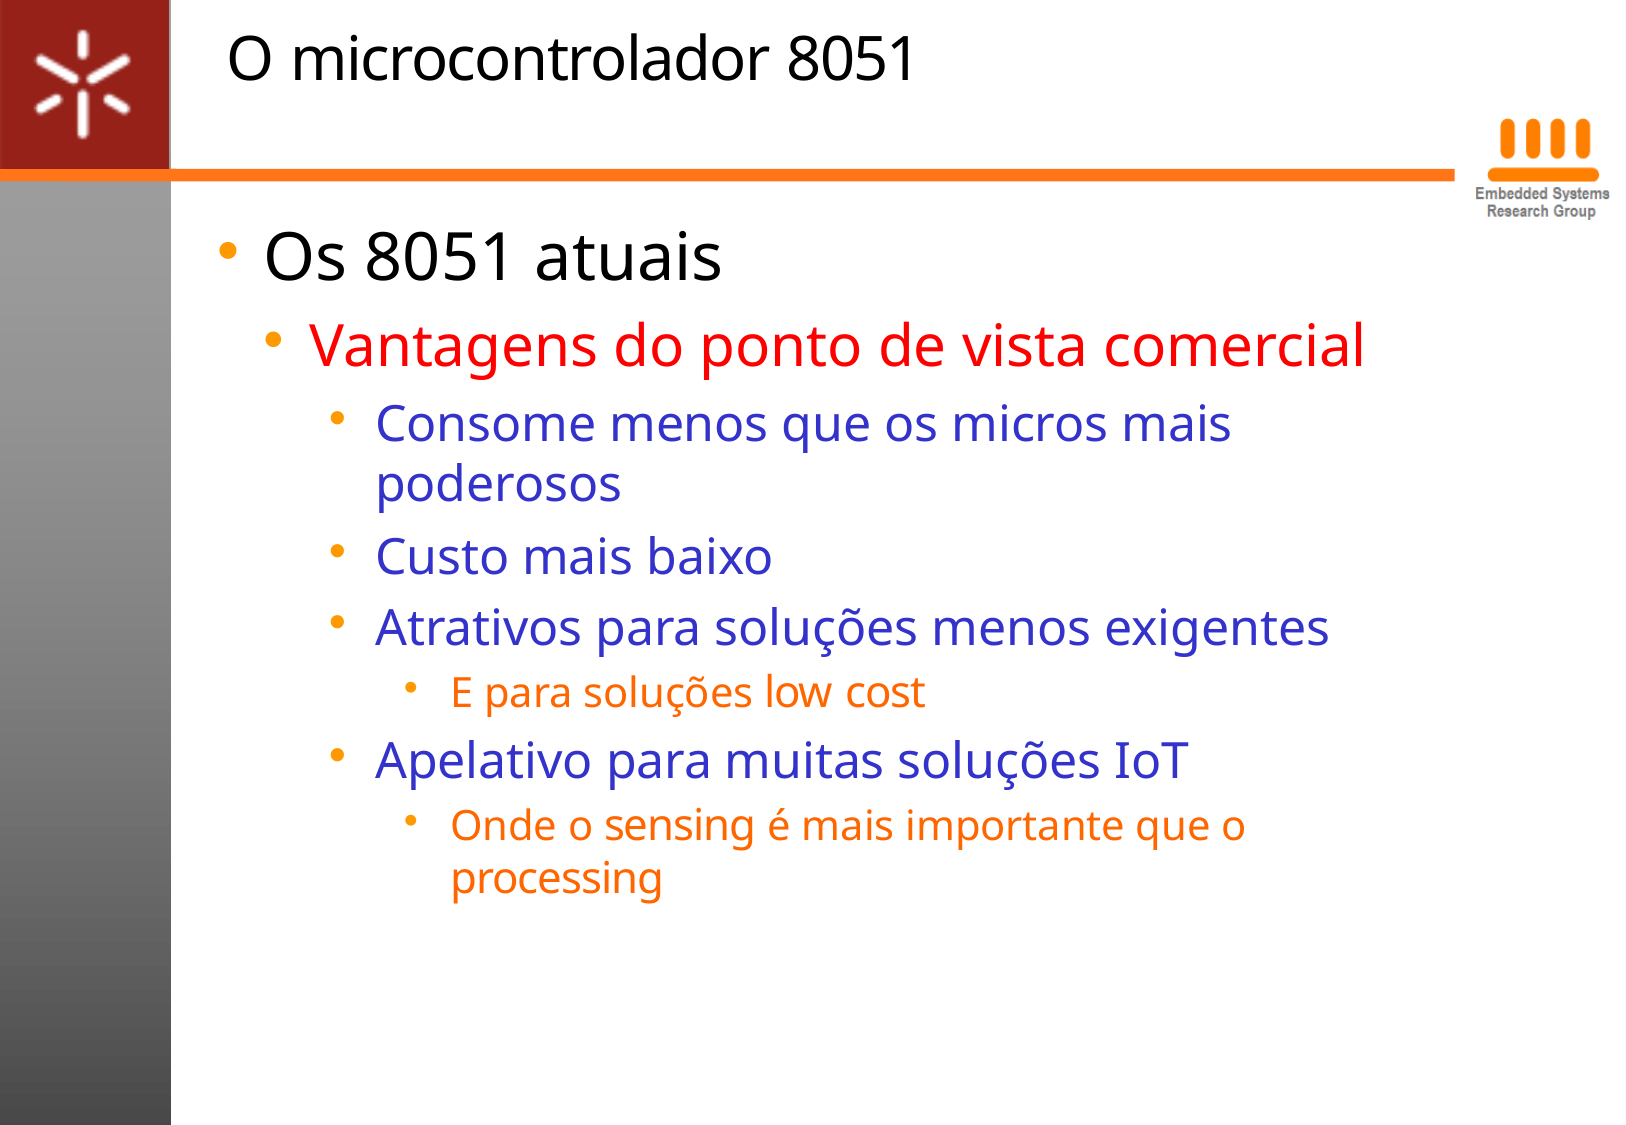

# O microcontrolador 8051
Os 8051 atuais
Vantagens do ponto de vista comercial
Consome menos que os micros mais poderosos
Custo mais baixo
Atrativos para soluções menos exigentes
E para soluções low cost
Apelativo para muitas soluções IoT
Onde o sensing é mais importante que o processing